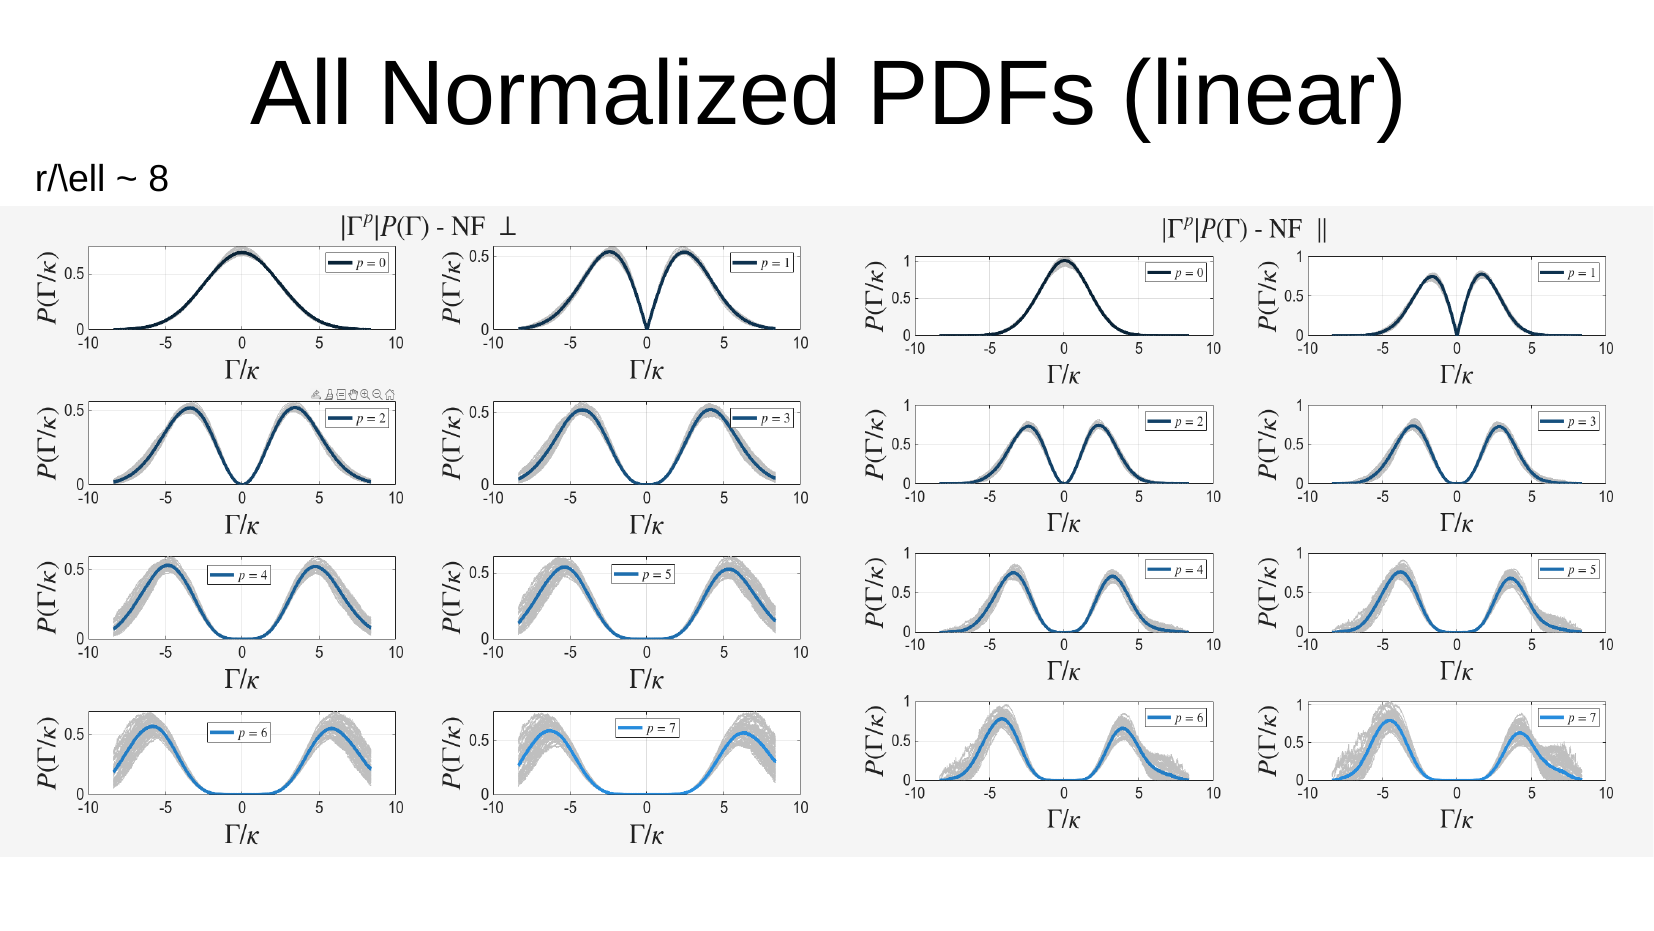

# All Normalized PDFs (linear)
r/\ell ~ 8